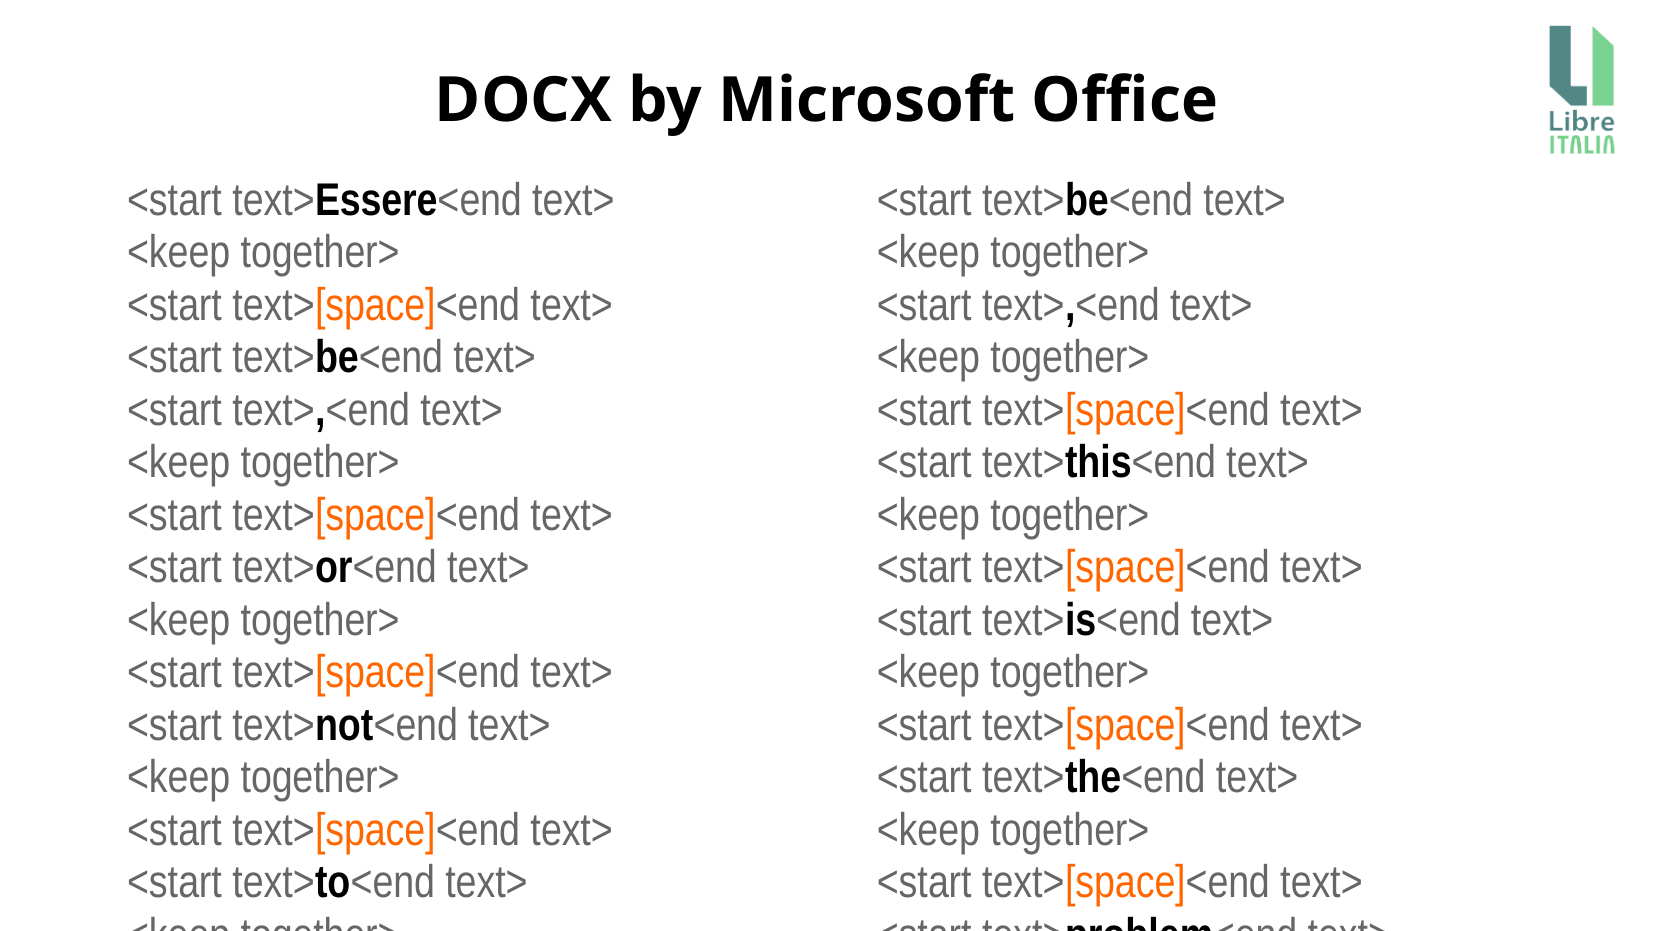

# DOCX by Microsoft Office
<start text>Essere<end text>
<keep together>
<start text>[space]<end text>
<start text>be<end text>
<start text>,<end text>
<keep together>
<start text>[space]<end text>
<start text>or<end text>
<keep together>
<start text>[space]<end text>
<start text>not<end text>
<keep together>
<start text>[space]<end text>
<start text>to<end text>
<keep together>
<start text>[space]<end text>
<start text>be<end text>
<keep together>
<start text>,<end text>
<keep together>
<start text>[space]<end text>
<start text>this<end text>
<keep together>
<start text>[space]<end text>
<start text>is<end text>
<keep together>
<start text>[space]<end text>
<start text>the<end text>
<keep together>
<start text>[space]<end text>
<start text>problem<end text>
<start text>.<end text>